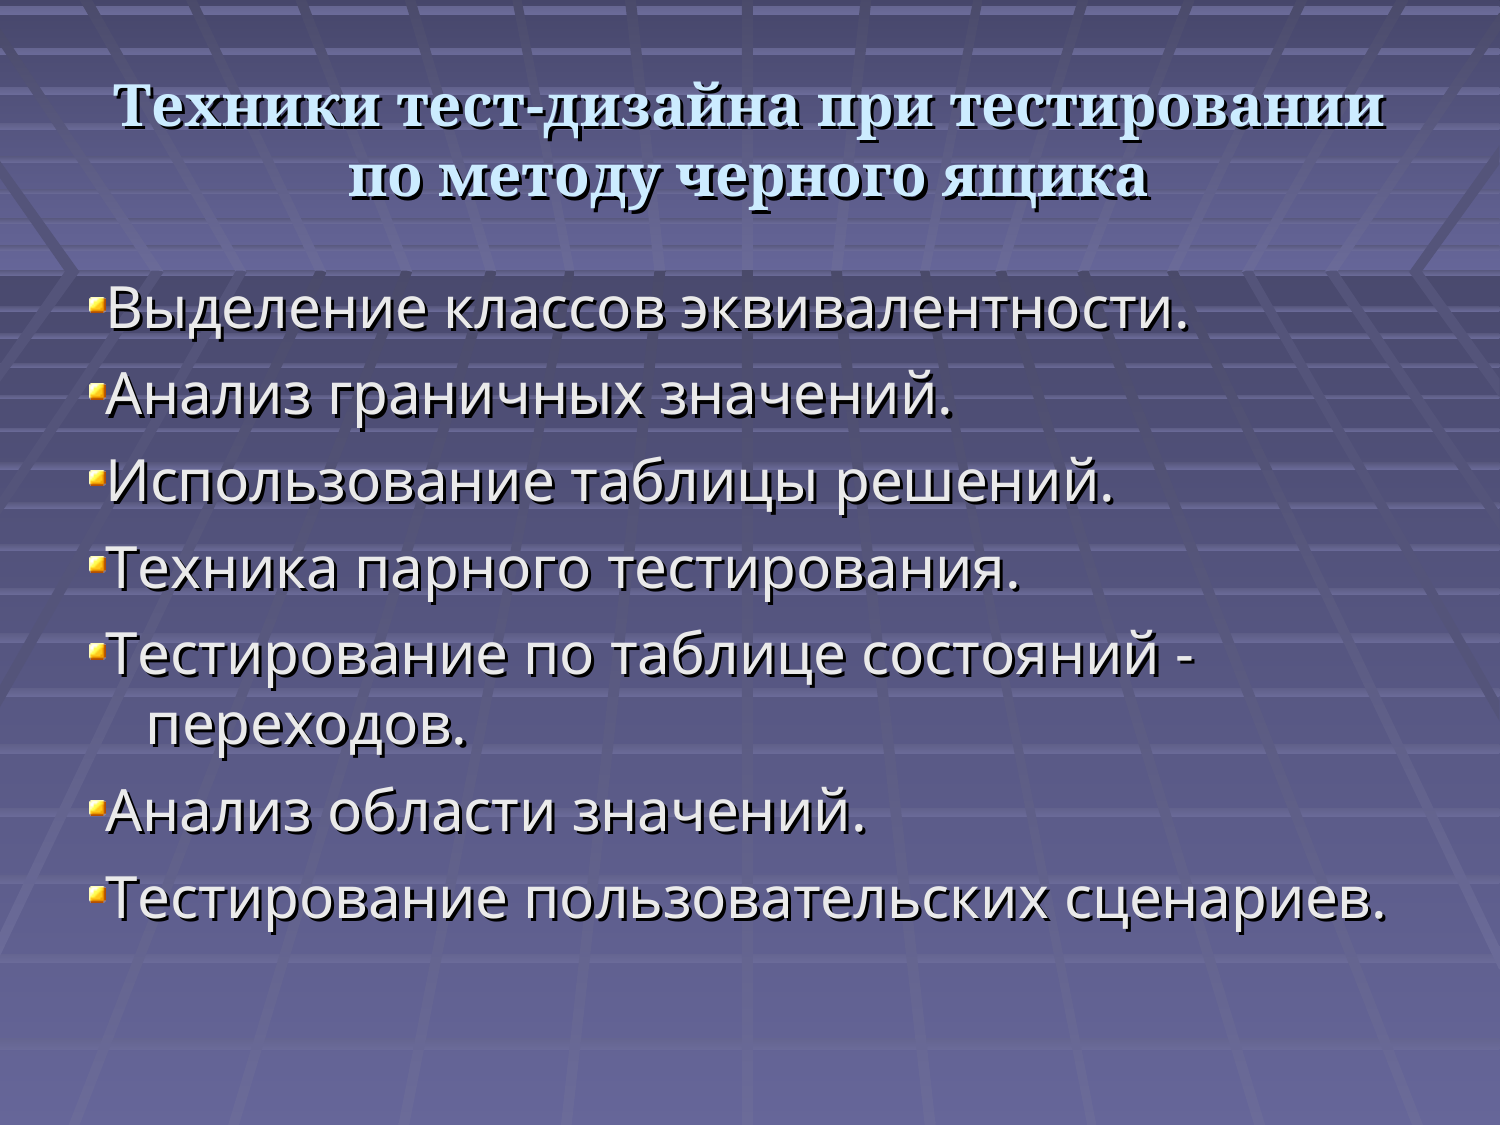

# Техники тест-дизайна при тестировании по методу черного ящика
Выделение классов эквивалентности.
Анализ граничных значений.
Использование таблицы решений.
Техника парного тестирования.
Тестирование по таблице состояний - переходов.
Анализ области значений.
Тестирование пользовательских сценариев.